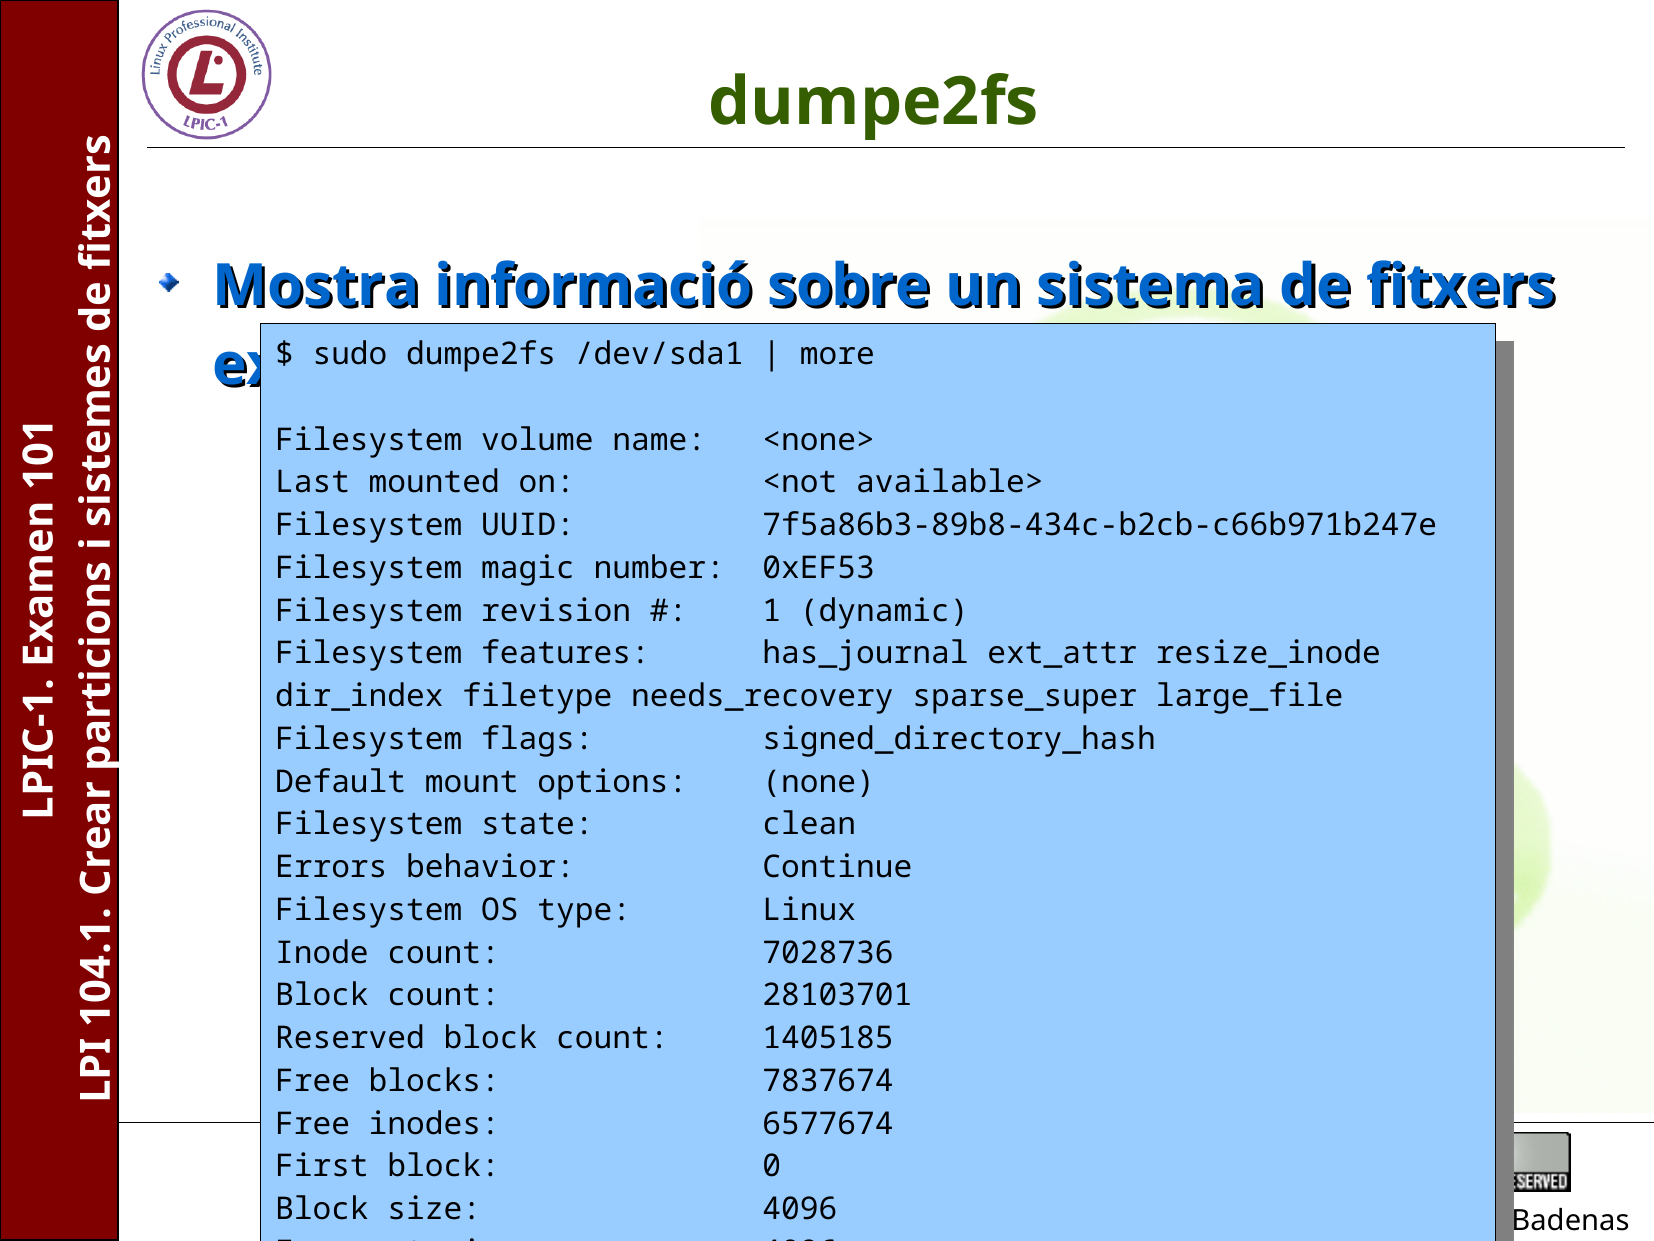

# dumpe2fs
Mostra informació sobre un sistema de fitxers ext
$ sudo dumpe2fs /dev/sda1 | more
Filesystem volume name: <none>
Last mounted on: <not available>
Filesystem UUID: 7f5a86b3-89b8-434c-b2cb-c66b971b247e
Filesystem magic number: 0xEF53
Filesystem revision #: 1 (dynamic)
Filesystem features: has_journal ext_attr resize_inode
dir_index filetype needs_recovery sparse_super large_file
Filesystem flags: signed_directory_hash
Default mount options: (none)
Filesystem state: clean
Errors behavior: Continue
Filesystem OS type: Linux
Inode count: 7028736
Block count: 28103701
Reserved block count: 1405185
Free blocks: 7837674
Free inodes: 6577674
First block: 0
Block size: 4096
Fragment size: 4096
Reserved GDT blocks: 1017
...